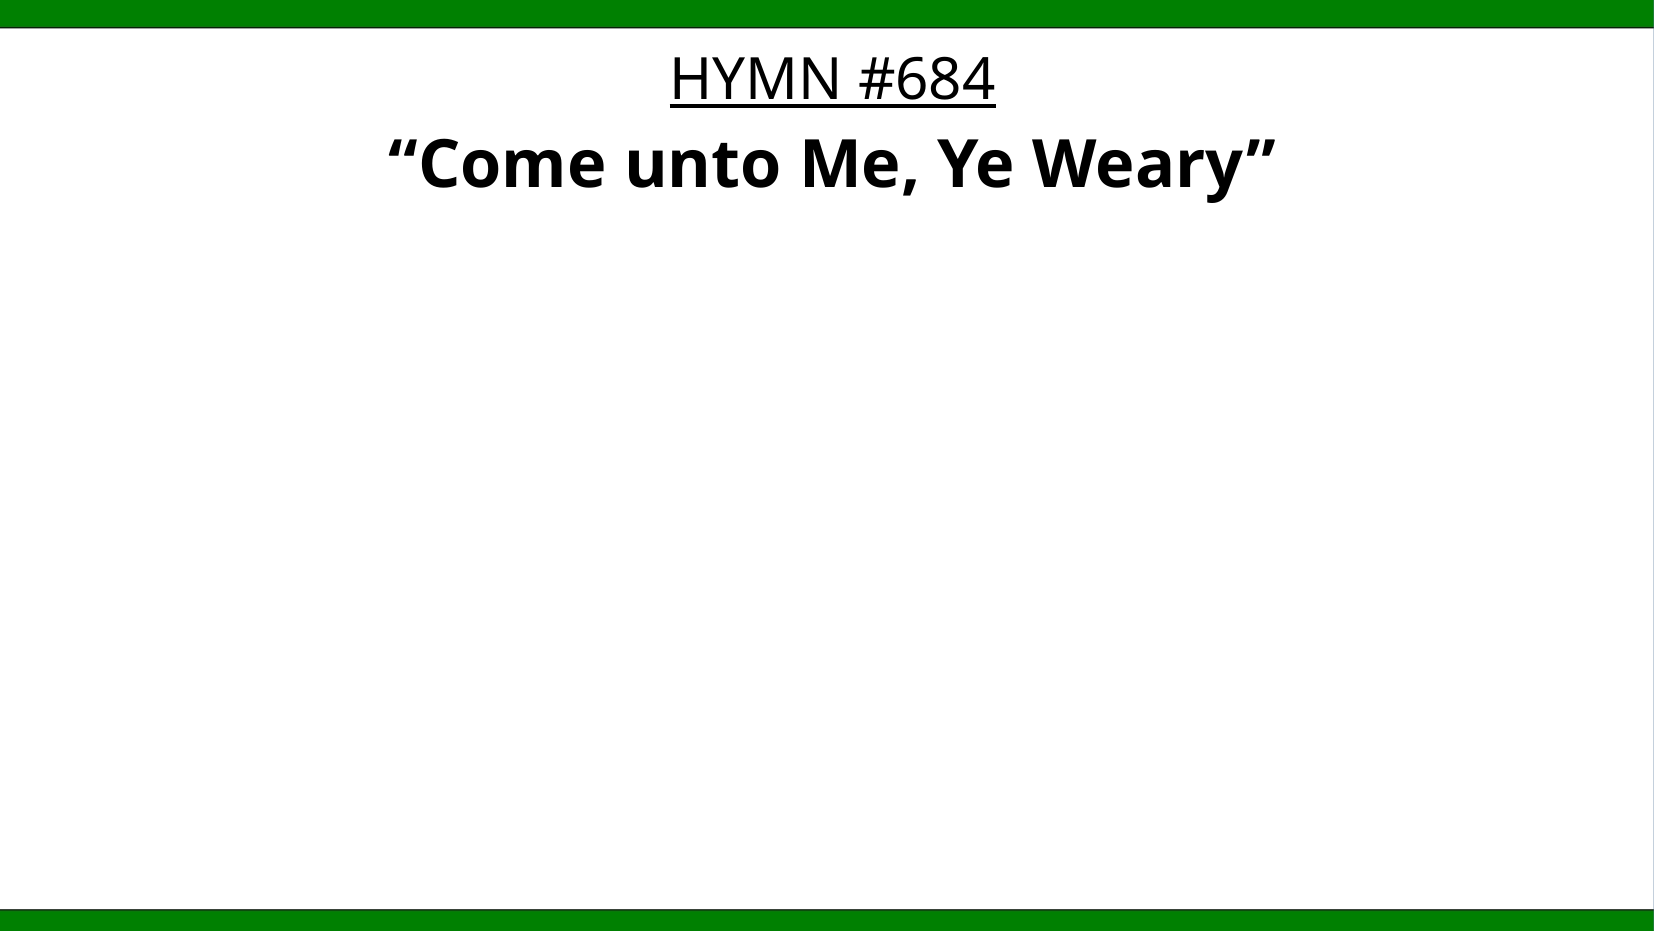

HYMN #684
“Come unto Me, Ye Weary”